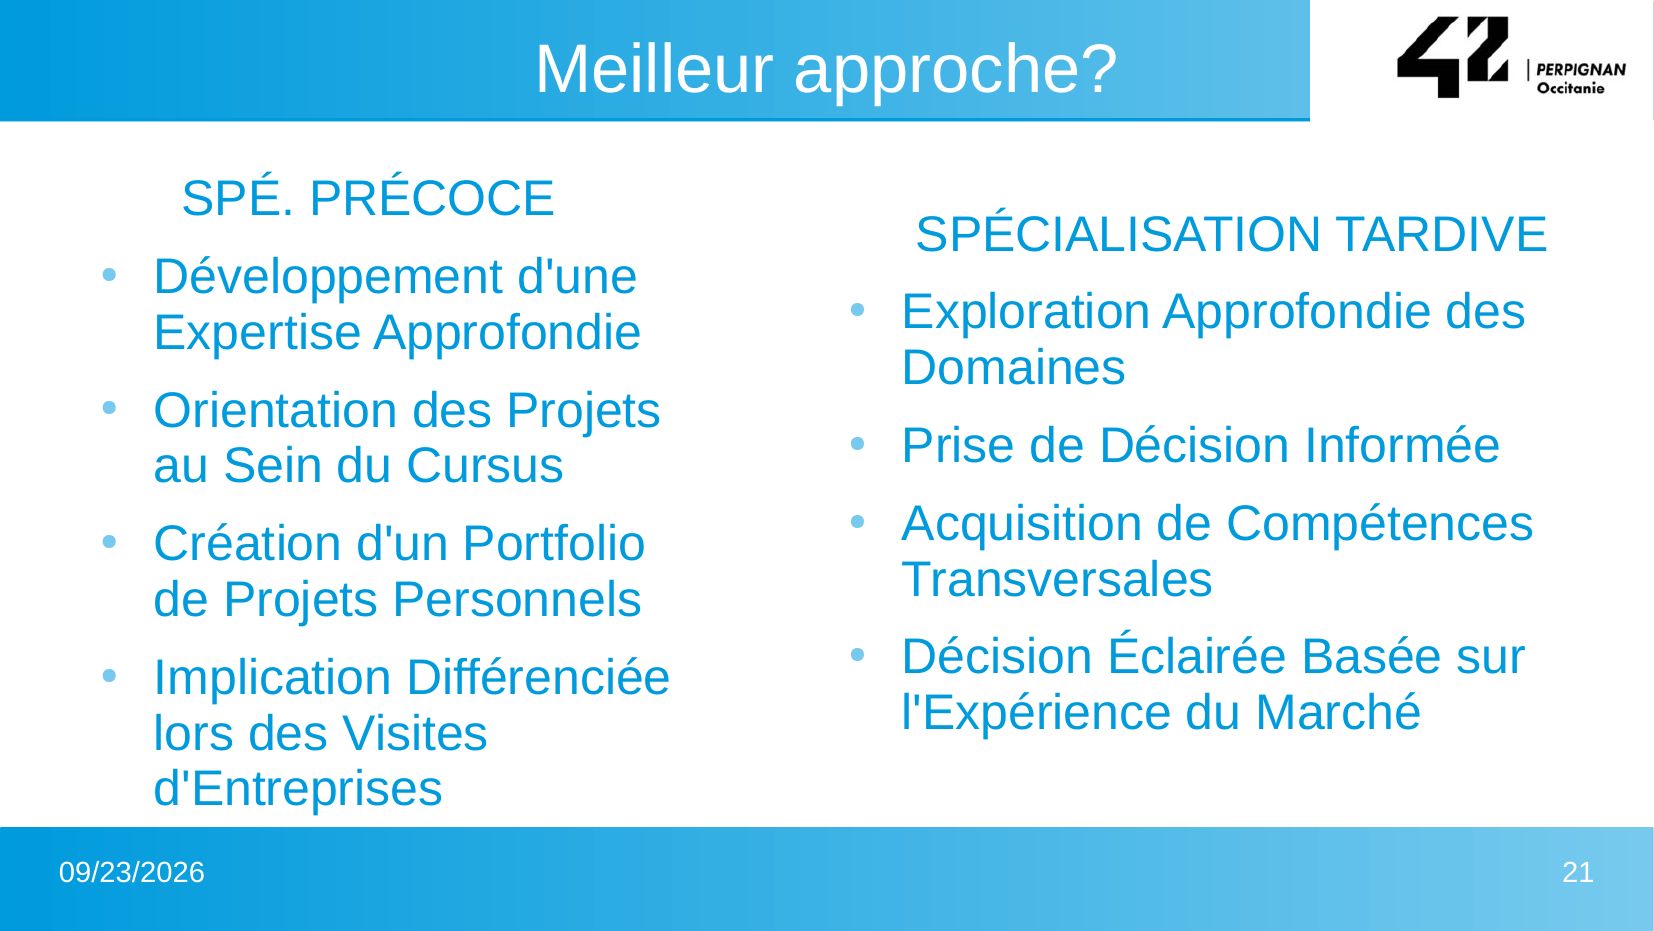

# Meilleur approche?
 SPÉ. PRÉCOCE
Développement d'une Expertise Approfondie
Orientation des Projets au Sein du Cursus
Création d'un Portfolio de Projets Personnels
Implication Différenciée lors des Visites d'Entreprises
 SPÉCIALISATION TARDIVE
Exploration Approfondie des Domaines
Prise de Décision Informée
Acquisition de Compétences Transversales
Décision Éclairée Basée sur l'Expérience du Marché
21